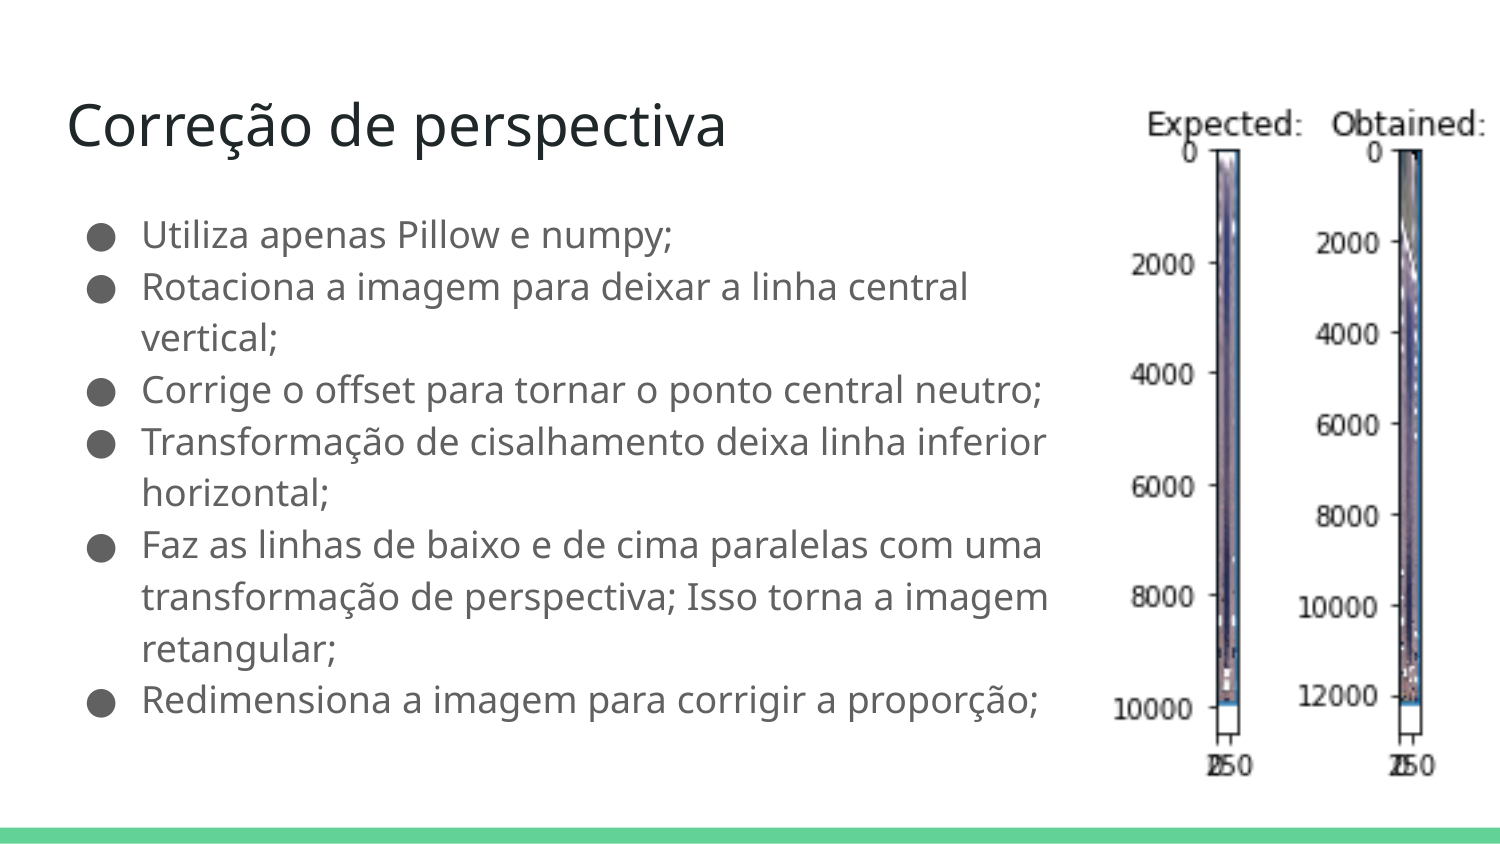

# Correção de perspectiva
Utiliza apenas Pillow e numpy;
Rotaciona a imagem para deixar a linha central vertical;
Corrige o offset para tornar o ponto central neutro;
Transformação de cisalhamento deixa linha inferior horizontal;
Faz as linhas de baixo e de cima paralelas com uma transformação de perspectiva; Isso torna a imagem retangular;
Redimensiona a imagem para corrigir a proporção;